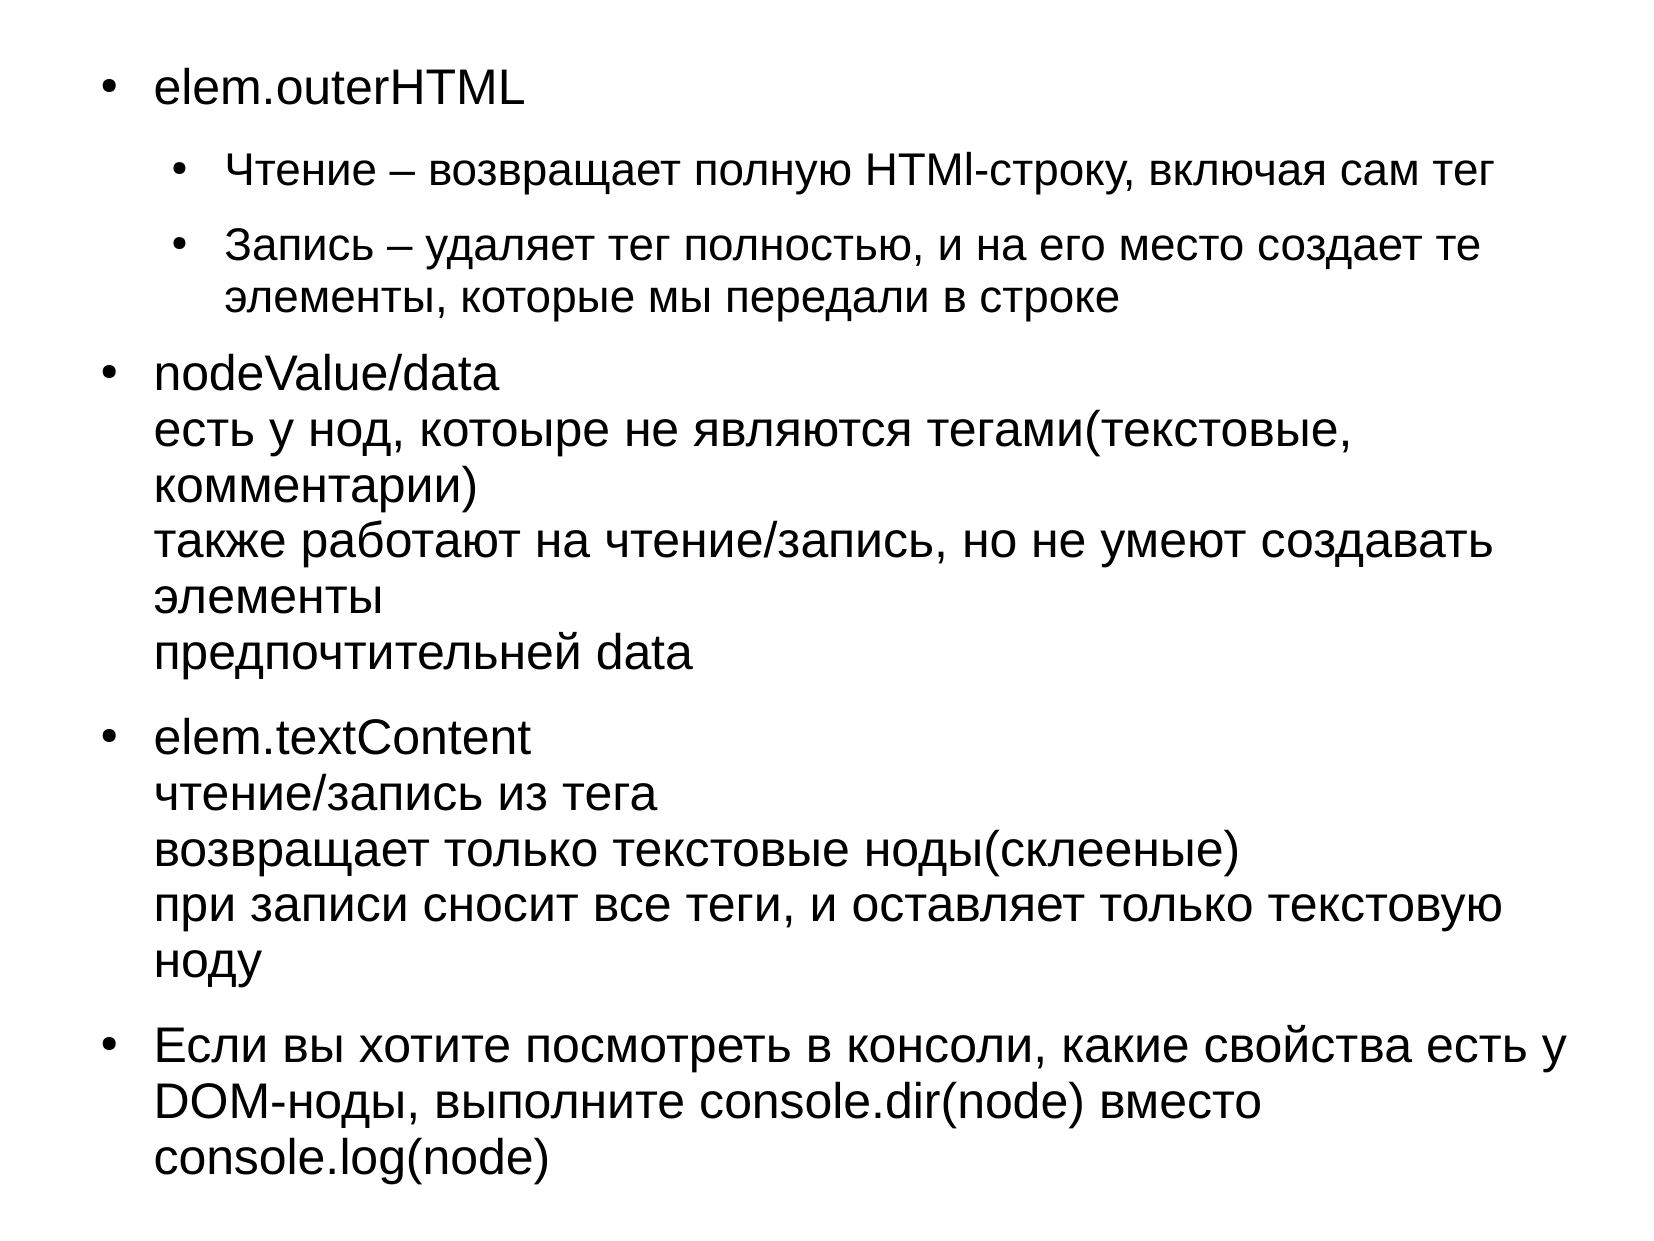

# elem.outerHTML
Чтение – возвращает полную HTMl-строку, включая сам тег
Запись – удаляет тег полностью, и на его место создает те элементы, которые мы передали в строке
nodeValue/data
есть у нод, котоыре не являются тегами(текстовые, комментарии)
также работают на чтение/запись, но не умеют создавать элементы
предпочтительней data
elem.textContent
чтение/запись из тега
возвращает только текстовые ноды(склееные)
при записи сносит все теги, и оставляет только текстовую ноду
Если вы хотите посмотреть в консоли, какие свойства есть у DOM-ноды, выполните console.dir(node) вместо console.log(node)